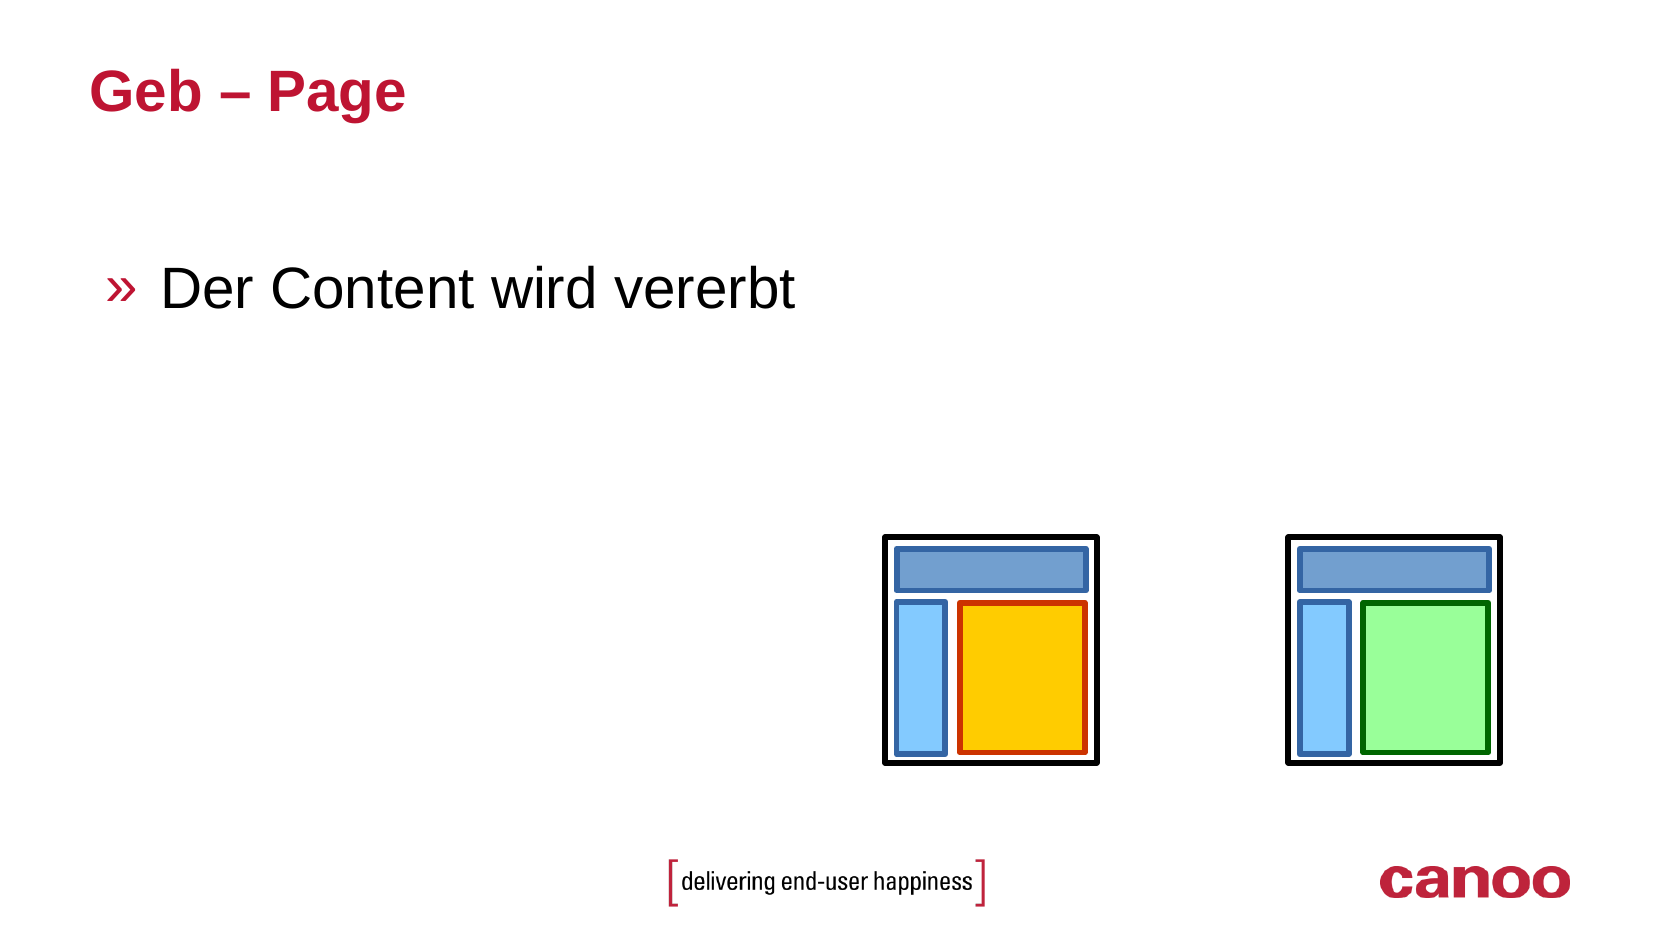

# Geb – Page
Der Content wird vererbt